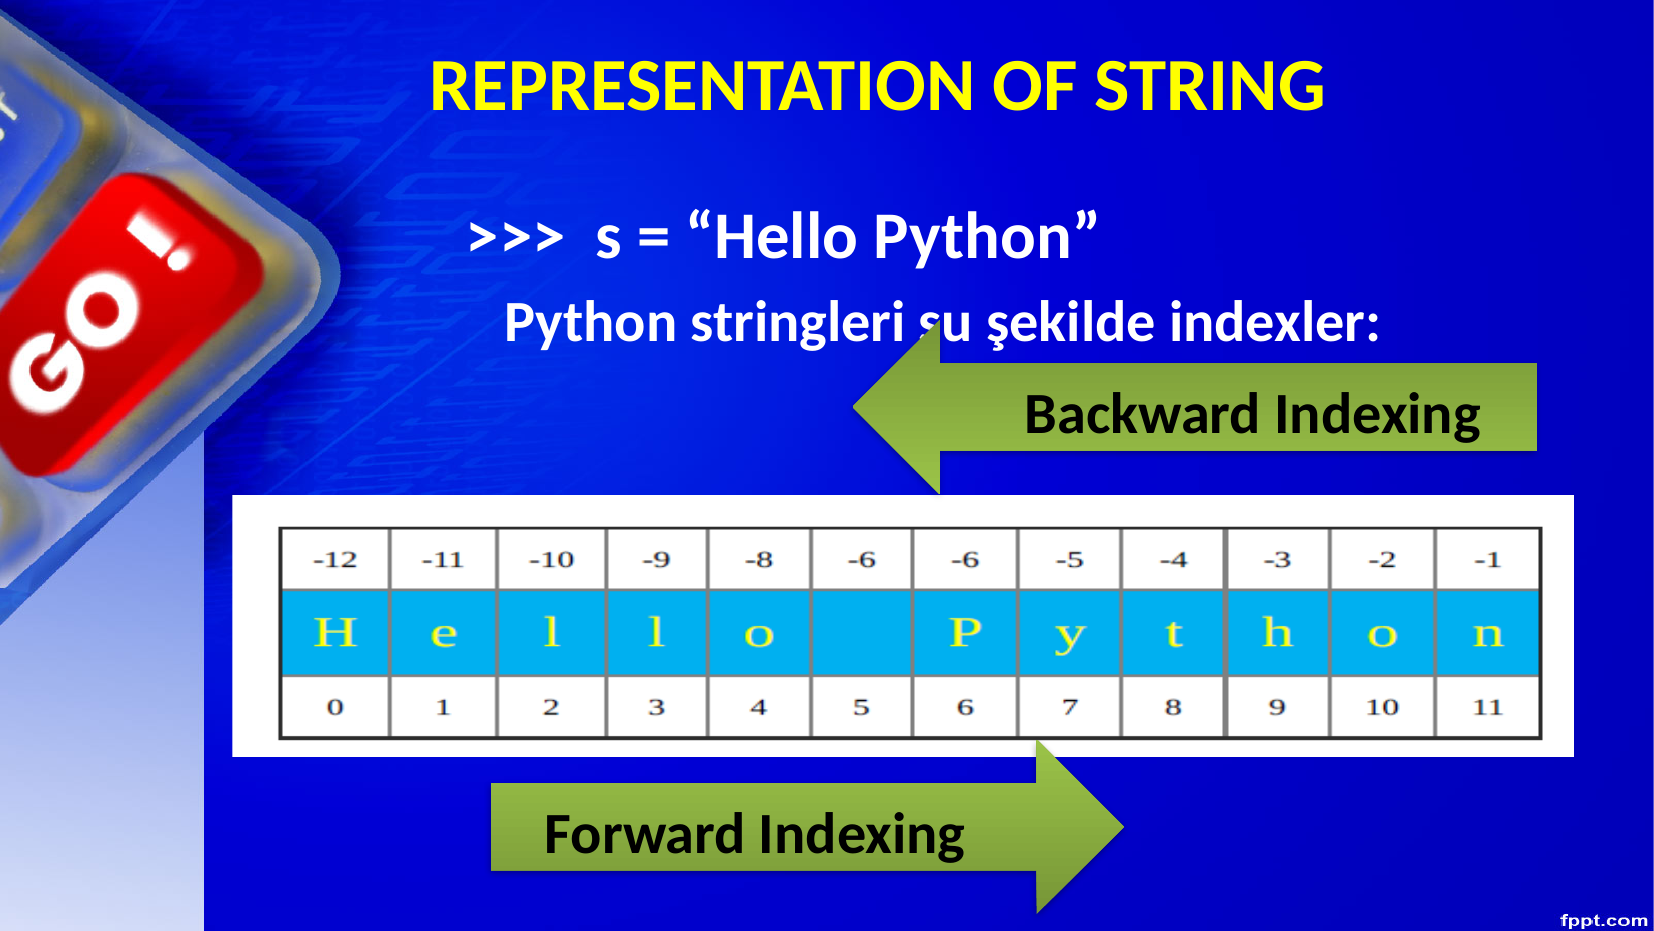

# REPRESENTATION OF STRING
>>> s = “Hello Python”
Python stringleri şu şekilde indexler:
Backward Indexing
Forward Indexing